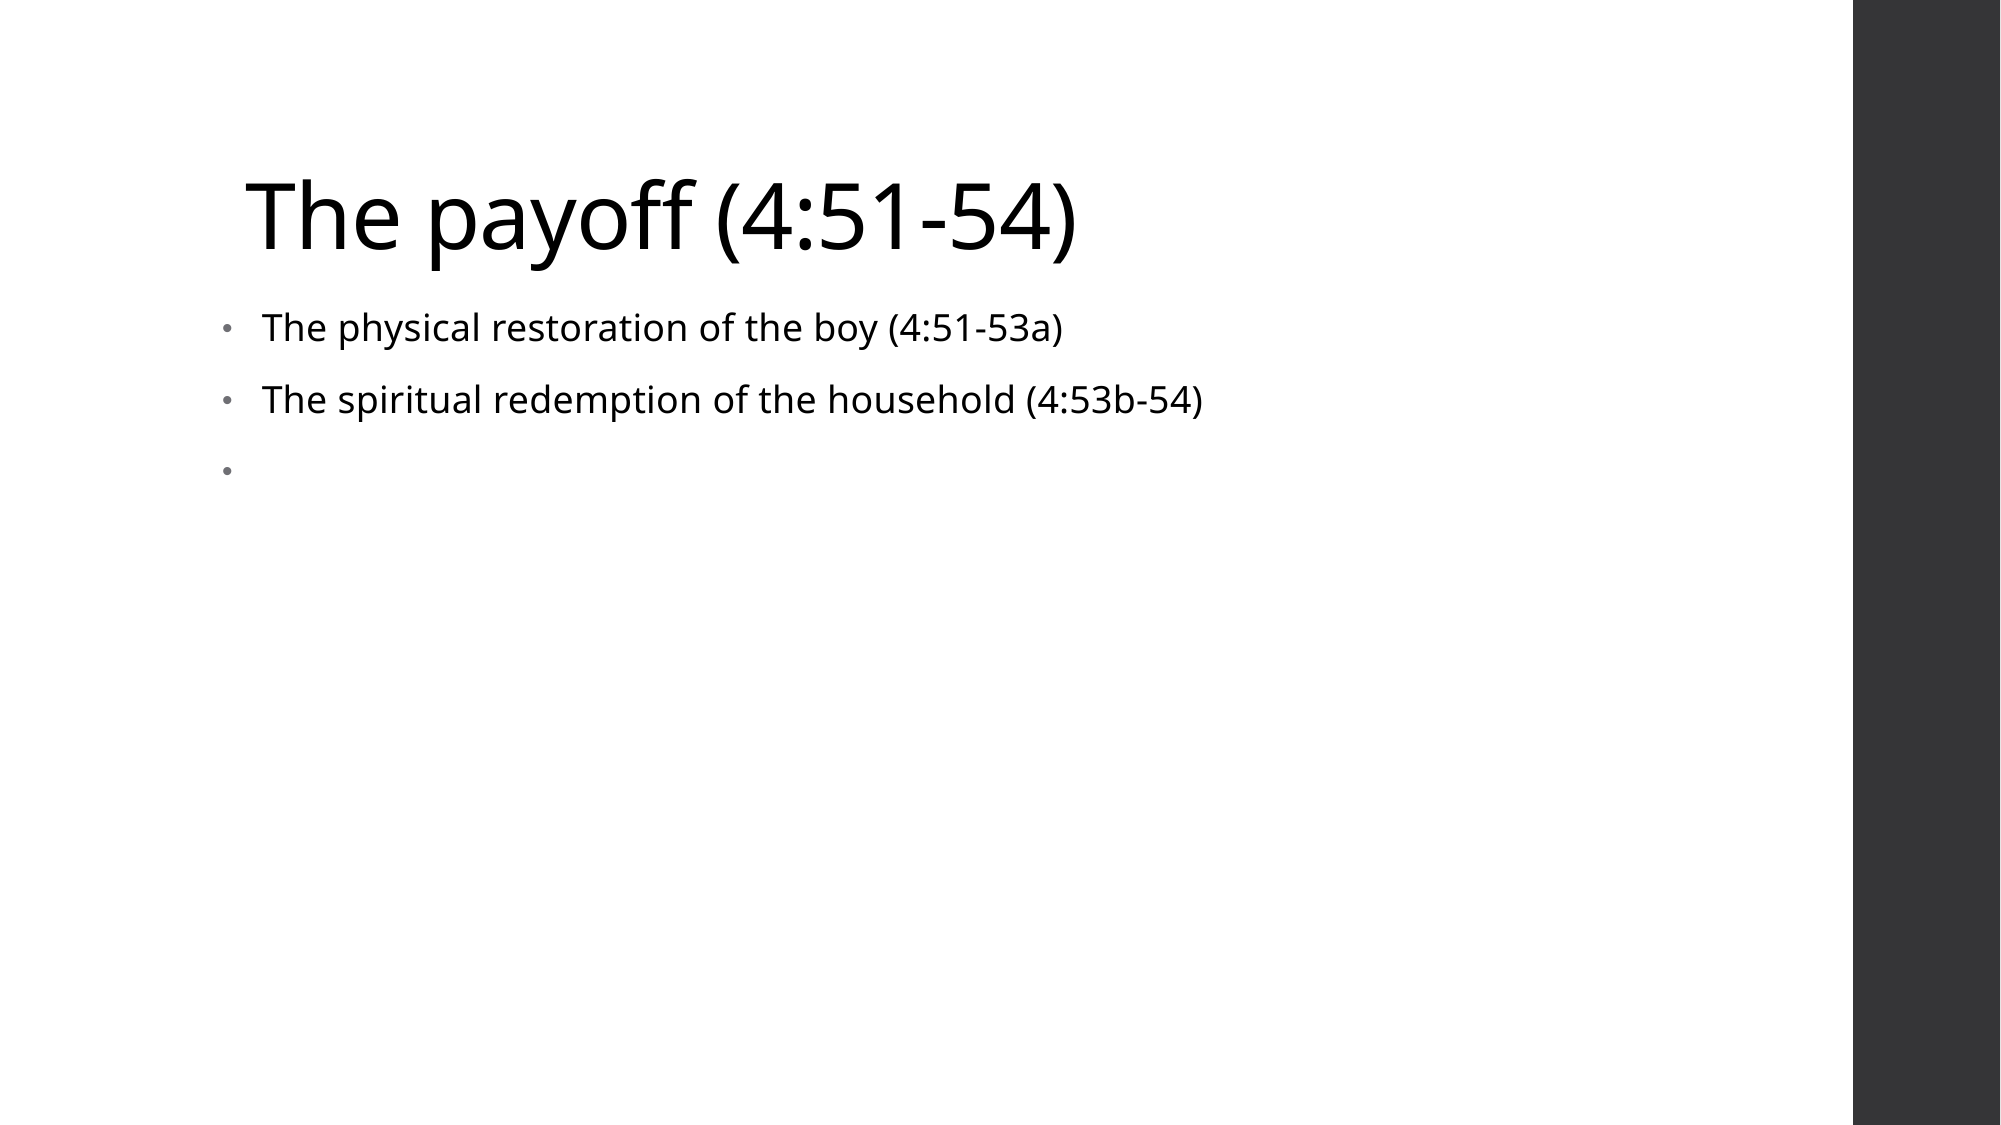

# The payoff (4:51-54)
 The physical restoration of the boy (4:51-53a)
 The spiritual redemption of the household (4:53b-54)